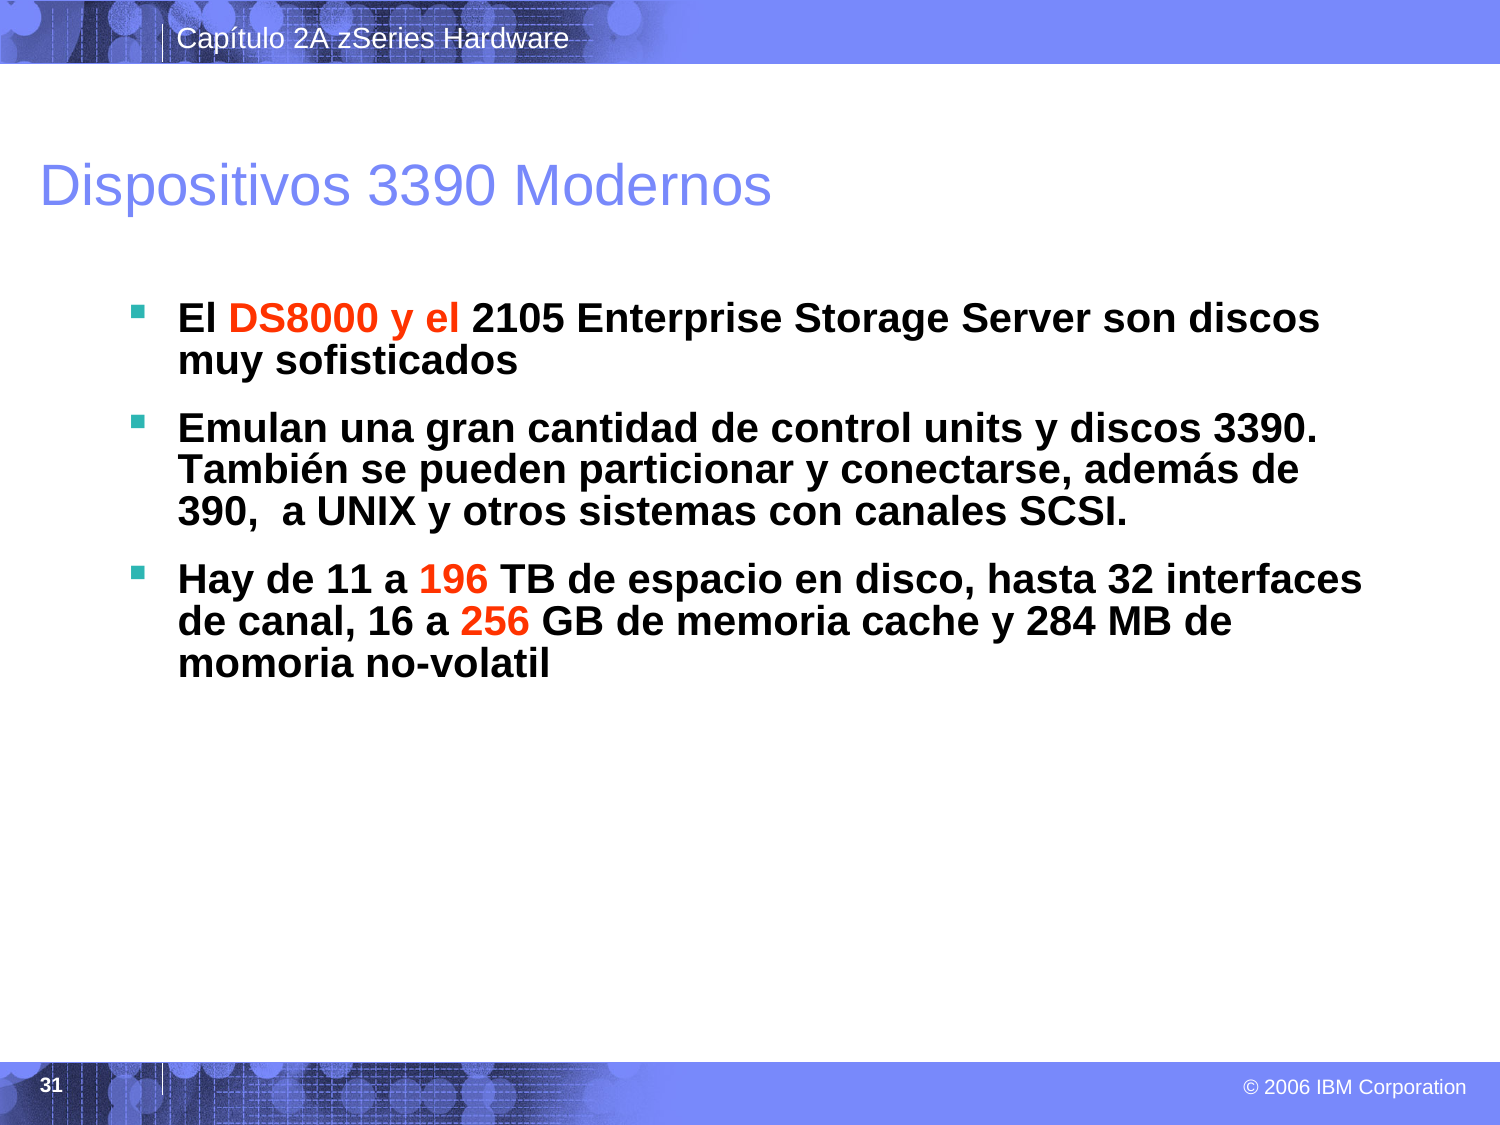

# Dispositivos 3390 Modernos
El DS8000 y el 2105 Enterprise Storage Server son discos muy sofisticados
Emulan una gran cantidad de control units y discos 3390. También se pueden particionar y conectarse, además de 390, a UNIX y otros sistemas con canales SCSI.
Hay de 11 a 196 TB de espacio en disco, hasta 32 interfaces de canal, 16 a 256 GB de memoria cache y 284 MB de momoria no-volatil
31